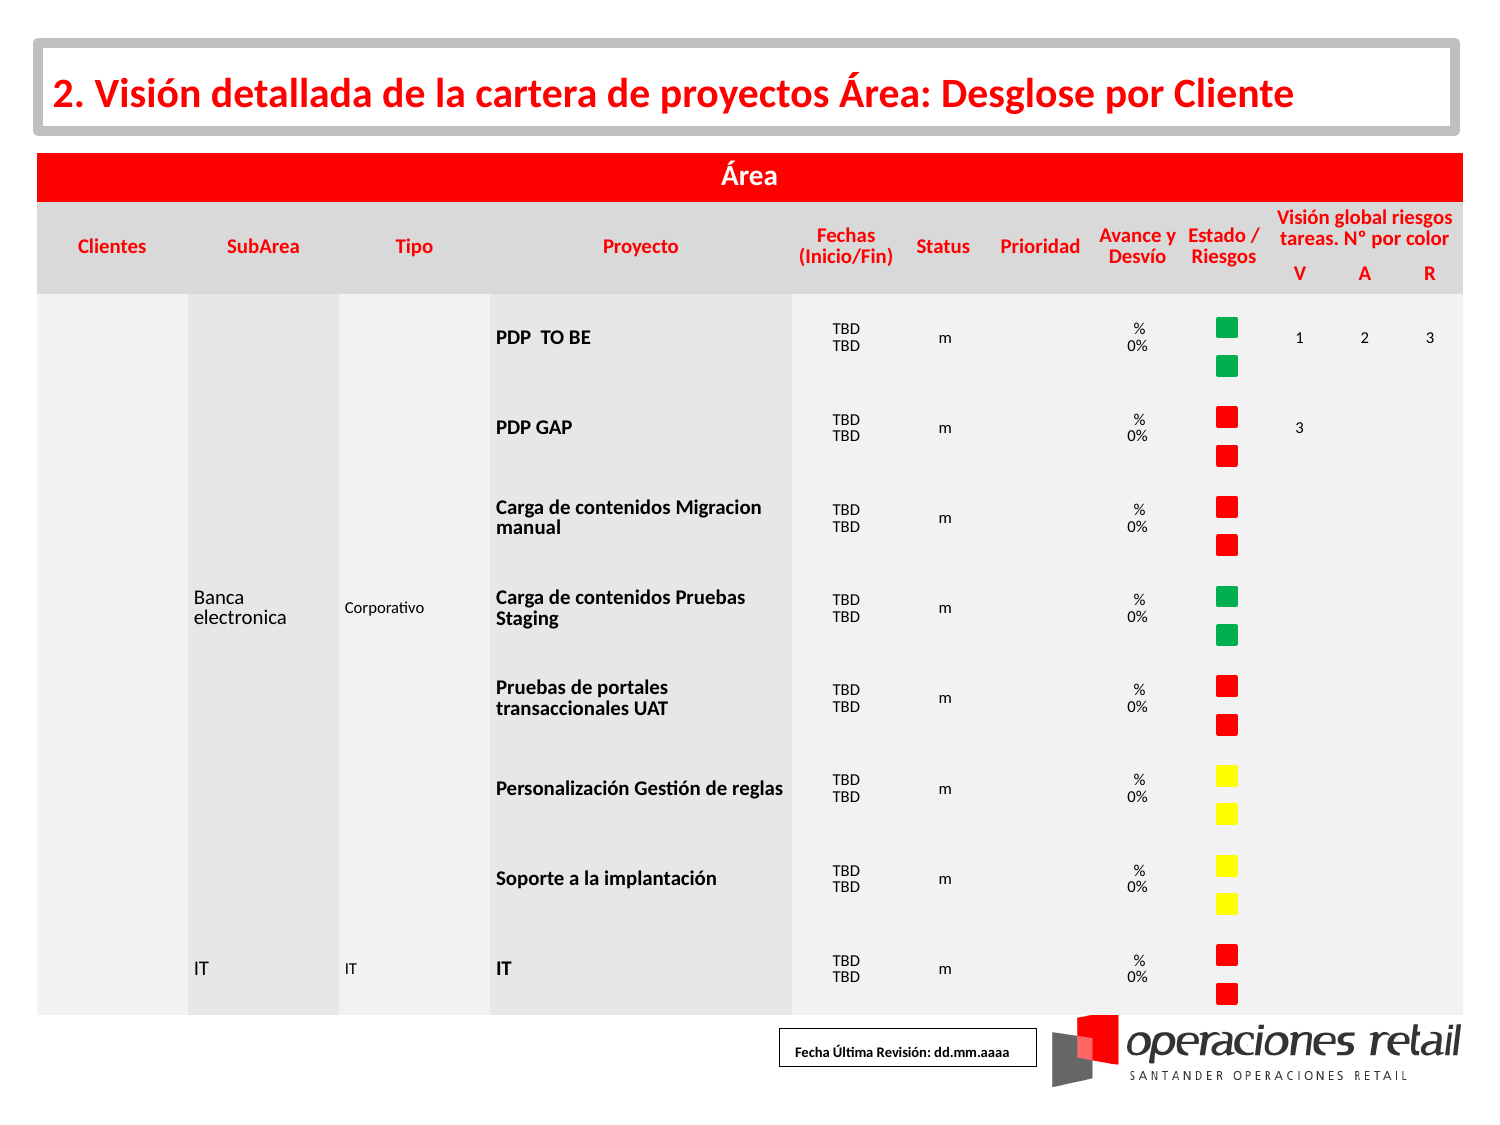

2. Visión detallada de la cartera de proyectos Área: Desglose por Cliente
| Área | | | | | | | | | | | |
| --- | --- | --- | --- | --- | --- | --- | --- | --- | --- | --- | --- |
| Clientes | SubArea | Tipo | Proyecto | Fechas (Inicio/Fin) | Status | Prioridad | Avance y Desvío | Estado / Riesgos | Visión global riesgos tareas. Nº por color | | |
| | | | | | | | | | V | A | R |
| | Banca electronica | Corporativo | PDP TO BE | TBD TBD | m | | % 0% | | 1 | 2 | 3 |
| | | | PDP GAP | TBD TBD | m | | % 0% | | 3 | | |
| | | | Carga de contenidos Migracion manual | TBD TBD | m | | % 0% | | | | |
| | | | Carga de contenidos Pruebas Staging | TBD TBD | m | | % 0% | | | | |
| | | | Pruebas de portales transaccionales UAT | TBD TBD | m | | % 0% | | | | |
| | | | Personalización Gestión de reglas | TBD TBD | m | | % 0% | | | | |
| | | | Soporte a la implantación | TBD TBD | m | | % 0% | | | | |
| | IT | IT | IT | TBD TBD | m | | % 0% | | | | |
Fecha Última Revisión: dd.mm.aaaa